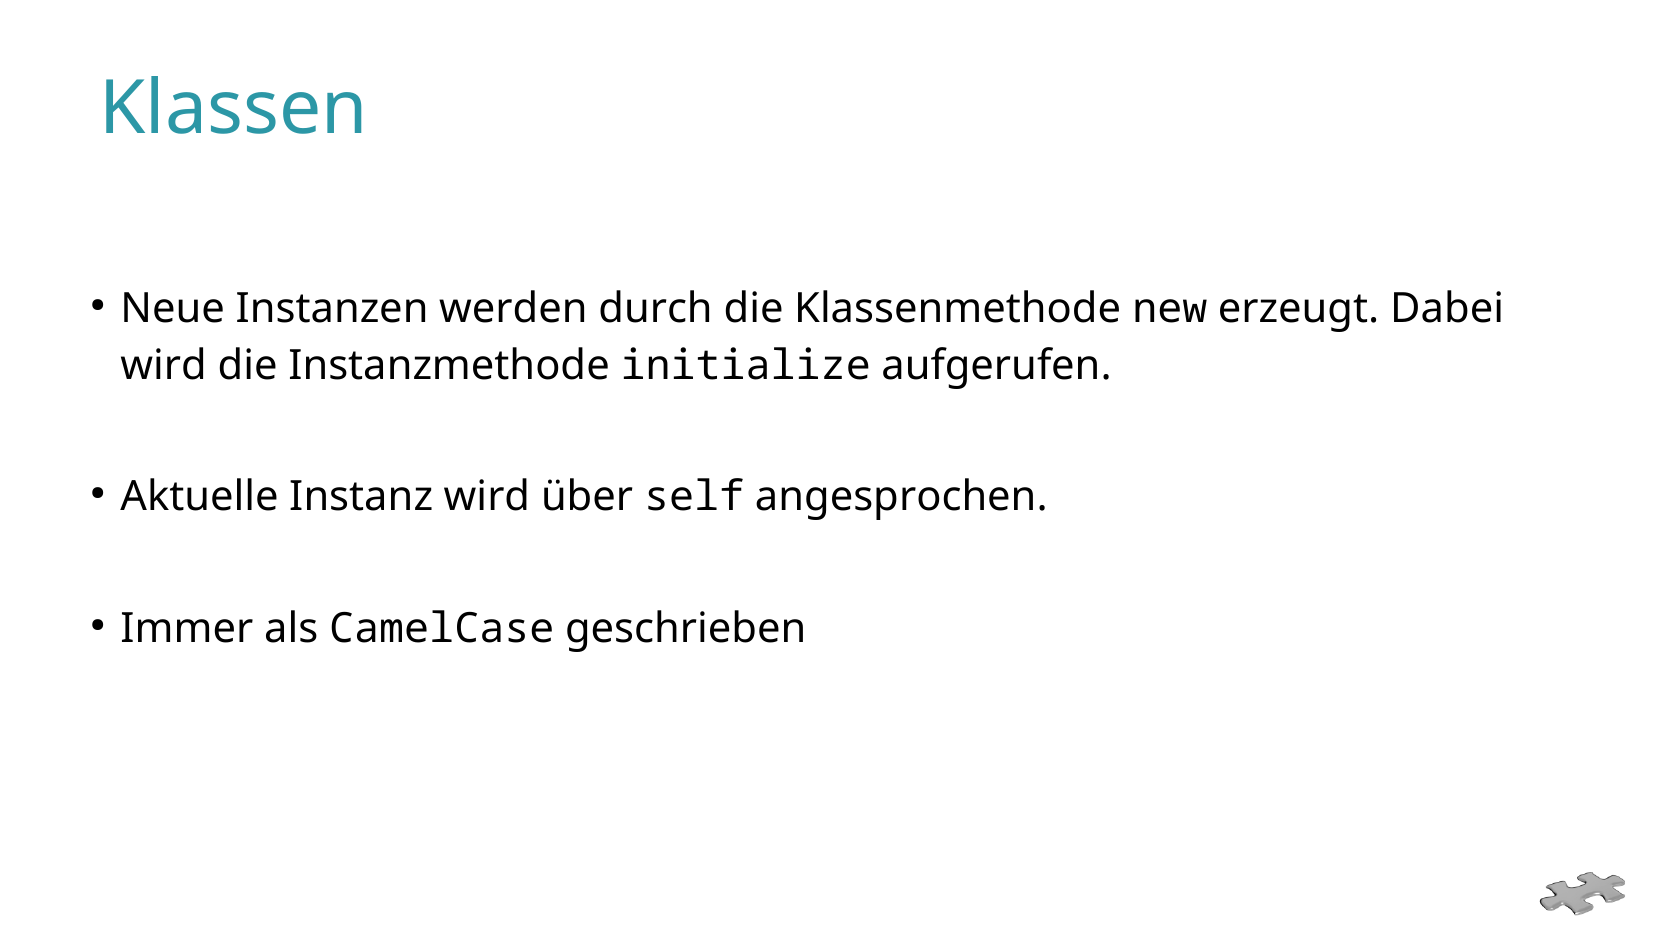

# Klassen
Neue Instanzen werden durch die Klassenmethode new erzeugt. Dabei wird die Instanzmethode initialize aufgerufen.
Aktuelle Instanz wird über self angesprochen.
Immer als CamelCase geschrieben